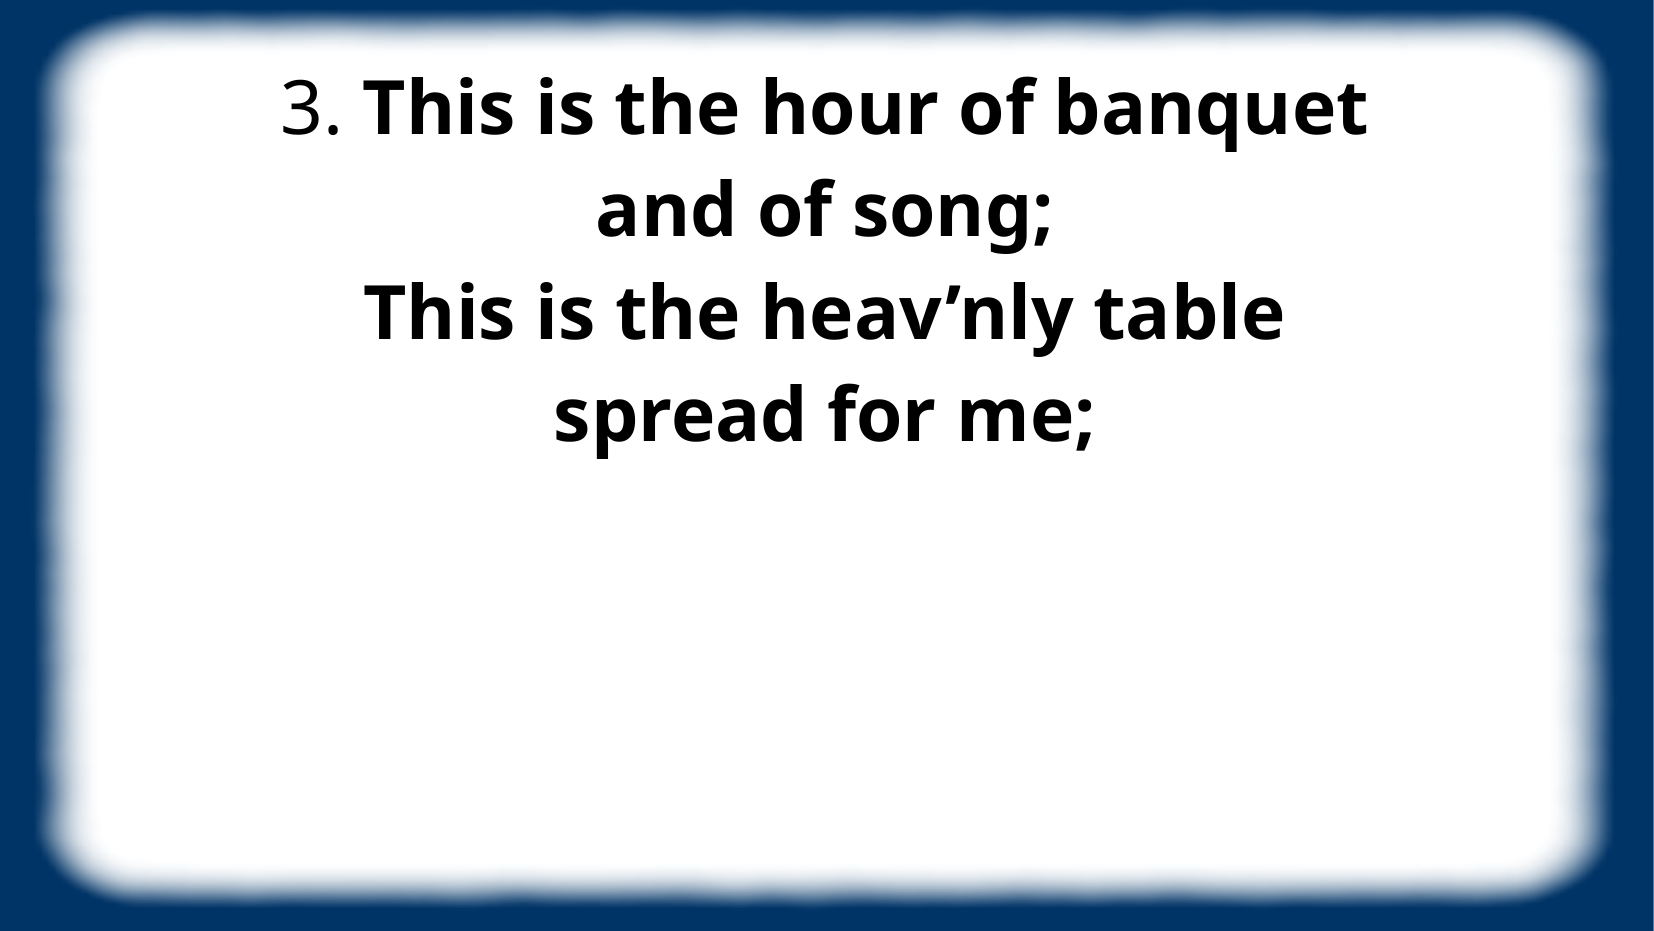

3. This is the hour of banquet
and of song;
This is the heav’nly table
spread for me;